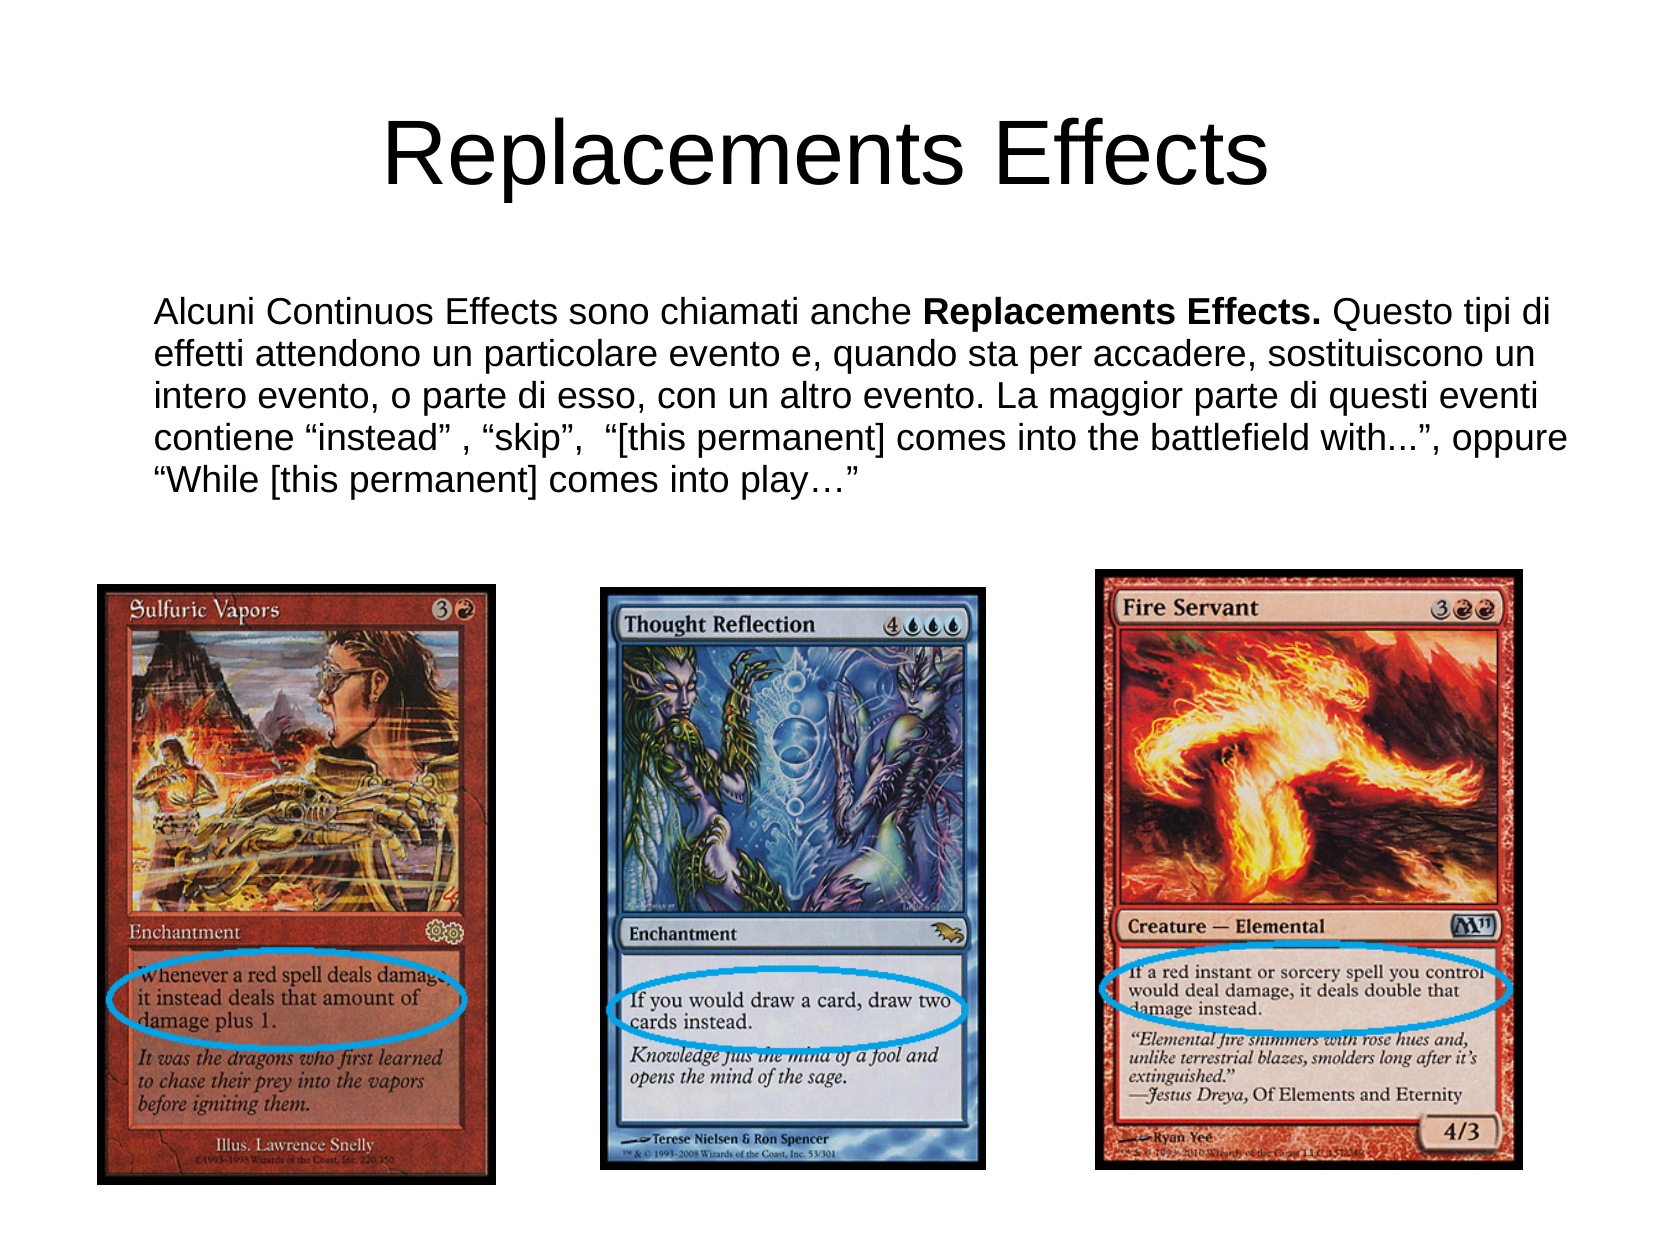

# Replacements Effects
Alcuni Continuos Effects sono chiamati anche Replacements Effects. Questo tipi di effetti attendono un particolare evento e, quando sta per accadere, sostituiscono un intero evento, o parte di esso, con un altro evento. La maggior parte di questi eventi contiene “instead” , “skip”, “[this permanent] comes into the battlefield with...”, oppure “While [this permanent] comes into play…”